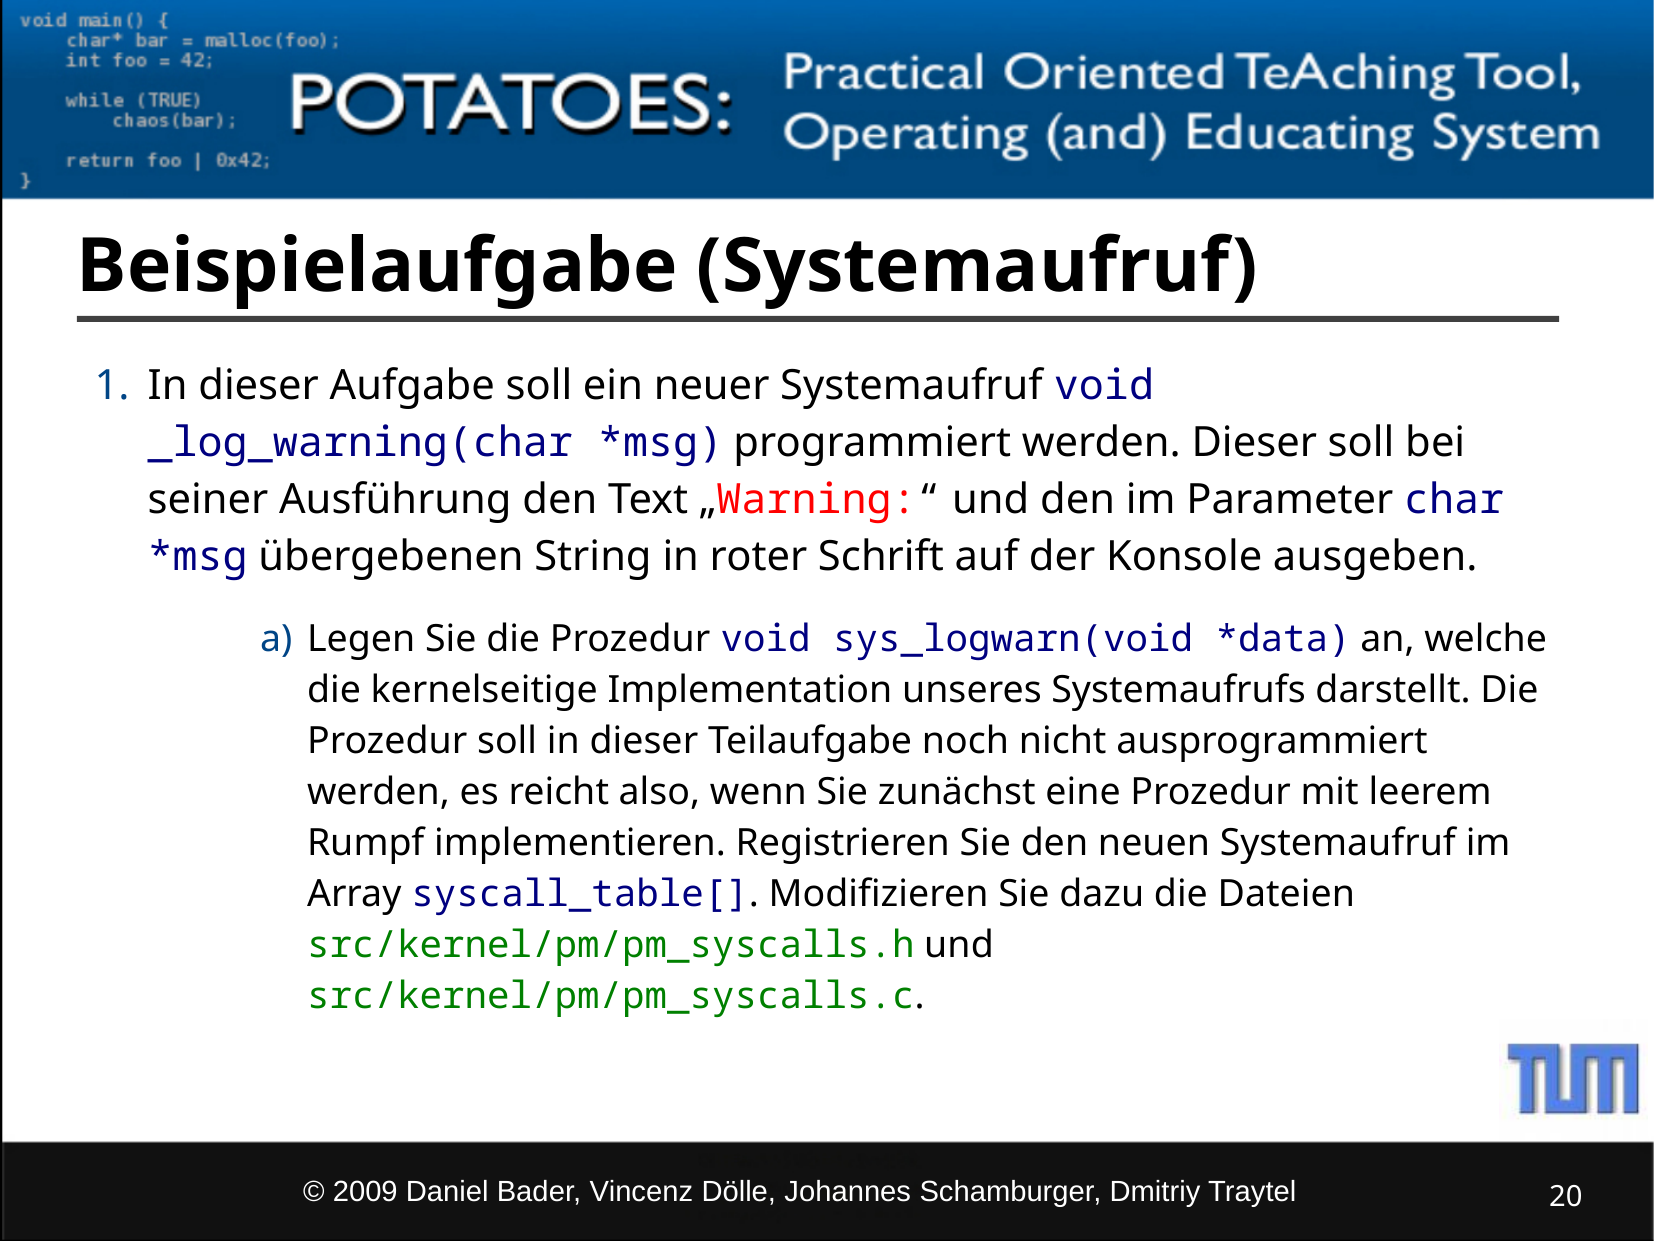

# Beispielaufgabe (Systemaufruf)
In dieser Aufgabe soll ein neuer Systemaufruf void _log_warning(char *msg) programmiert werden. Dieser soll bei seiner Ausführung den Text „Warning:“ und den im Parameter char *msg übergebenen String in roter Schrift auf der Konsole ausgeben.
Legen Sie die Prozedur void sys_logwarn(void *data) an, welche die kernelseitige Implementation unseres Systemaufrufs darstellt. Die Prozedur soll in dieser Teilaufgabe noch nicht ausprogrammiert werden, es reicht also, wenn Sie zunächst eine Prozedur mit leerem Rumpf implementieren. Registrieren Sie den neuen Systemaufruf im Array syscall_table[]. Modifizieren Sie dazu die Dateien src/kernel/pm/pm_syscalls.h und src/kernel/pm/pm_syscalls.c.
20